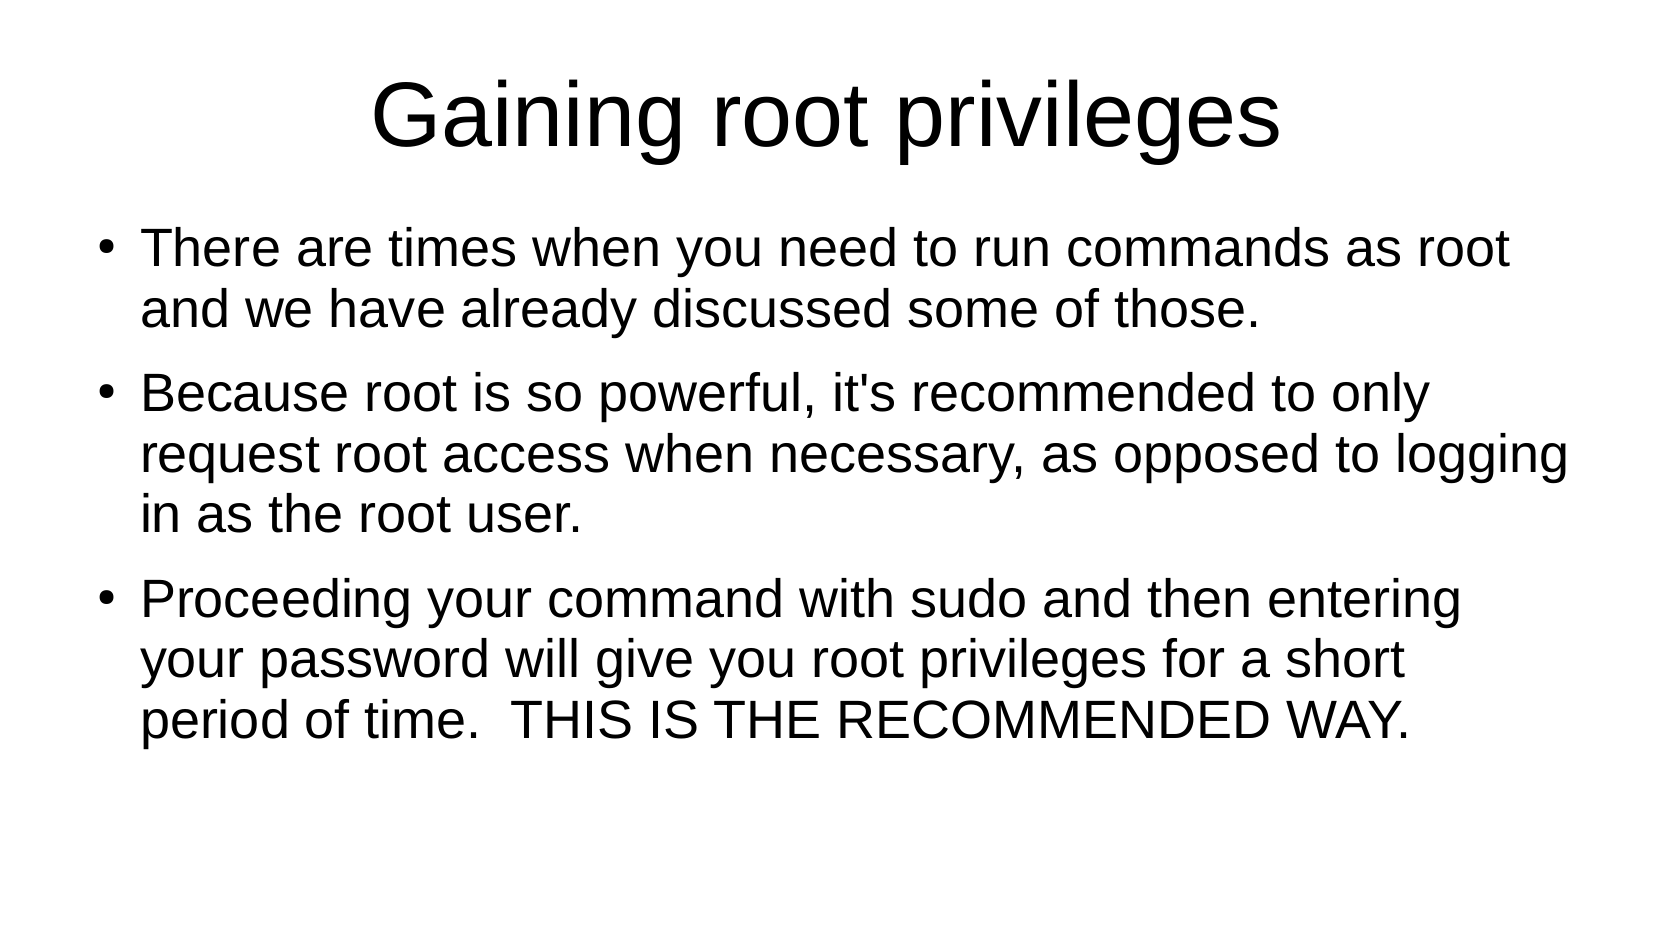

# Gaining root privileges
There are times when you need to run commands as root and we have already discussed some of those.
Because root is so powerful, it's recommended to only request root access when necessary, as opposed to logging in as the root user.
Proceeding your command with sudo and then entering your password will give you root privileges for a short period of time. THIS IS THE RECOMMENDED WAY.